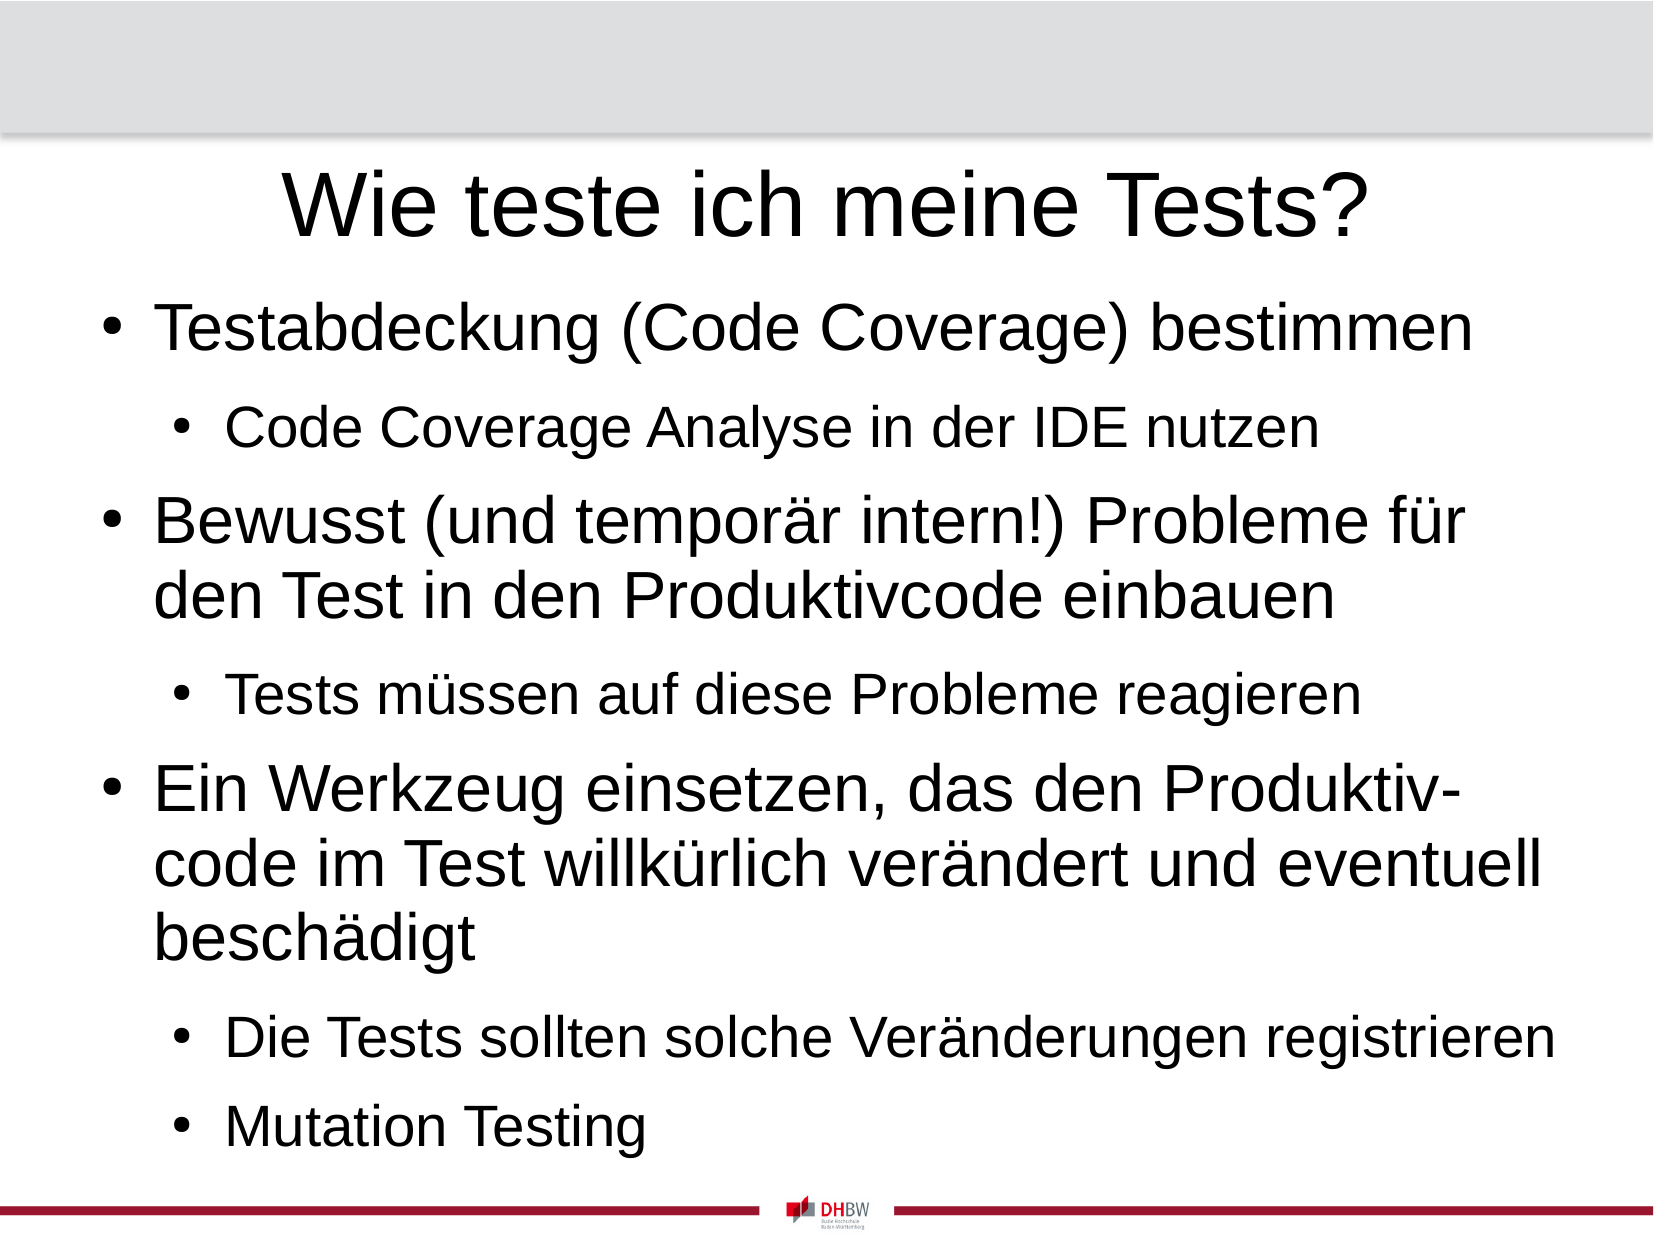

# Wie teste ich meine Tests?
Testabdeckung (Code Coverage) bestimmen
Code Coverage Analyse in der IDE nutzen
Bewusst (und temporär intern!) Probleme für den Test in den Produktivcode einbauen
Tests müssen auf diese Probleme reagieren
Ein Werkzeug einsetzen, das den Produktiv-code im Test willkürlich verändert und eventuell beschädigt
Die Tests sollten solche Veränderungen registrieren
Mutation Testing